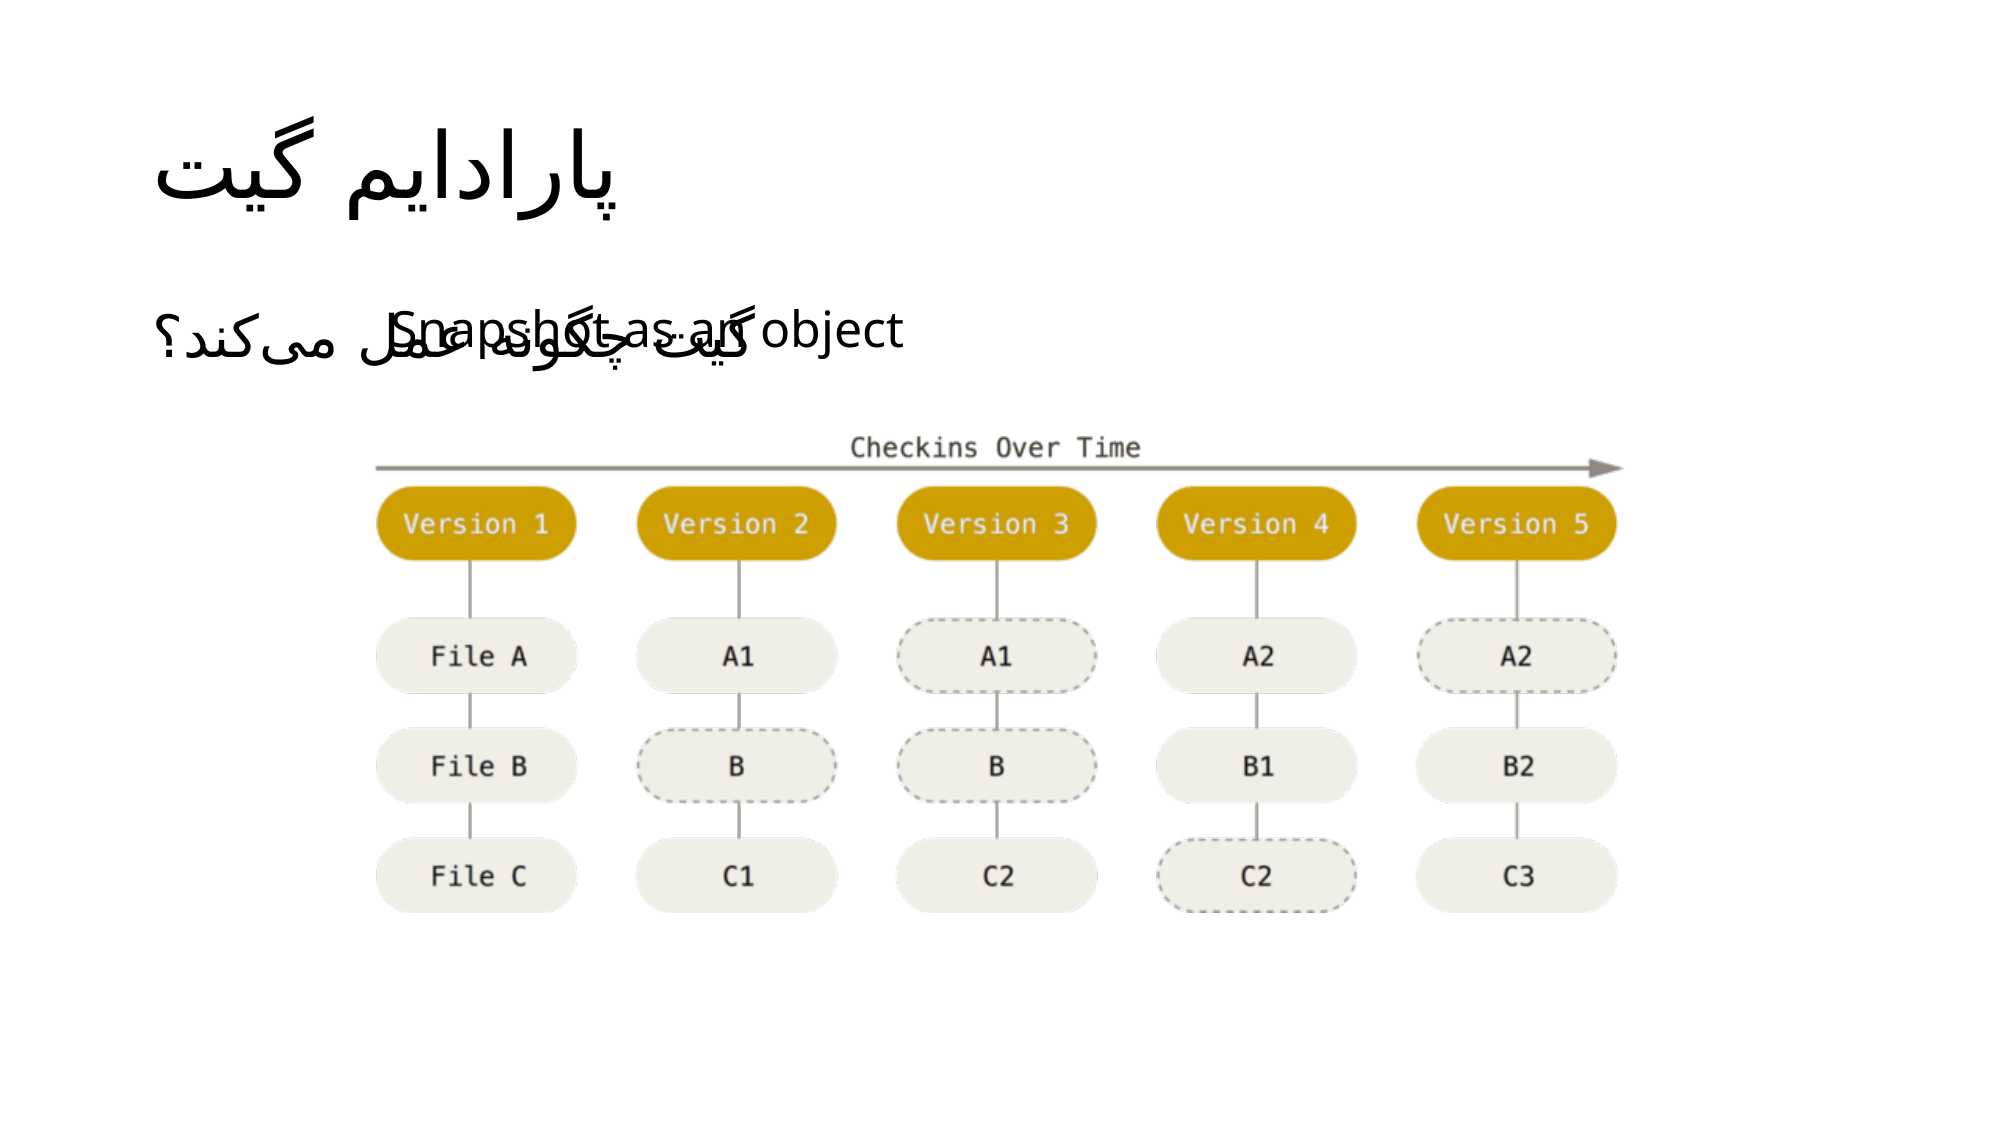

# پارادایم گیت
Snapshot as an object
گیت چگونه عمل می‌کند؟